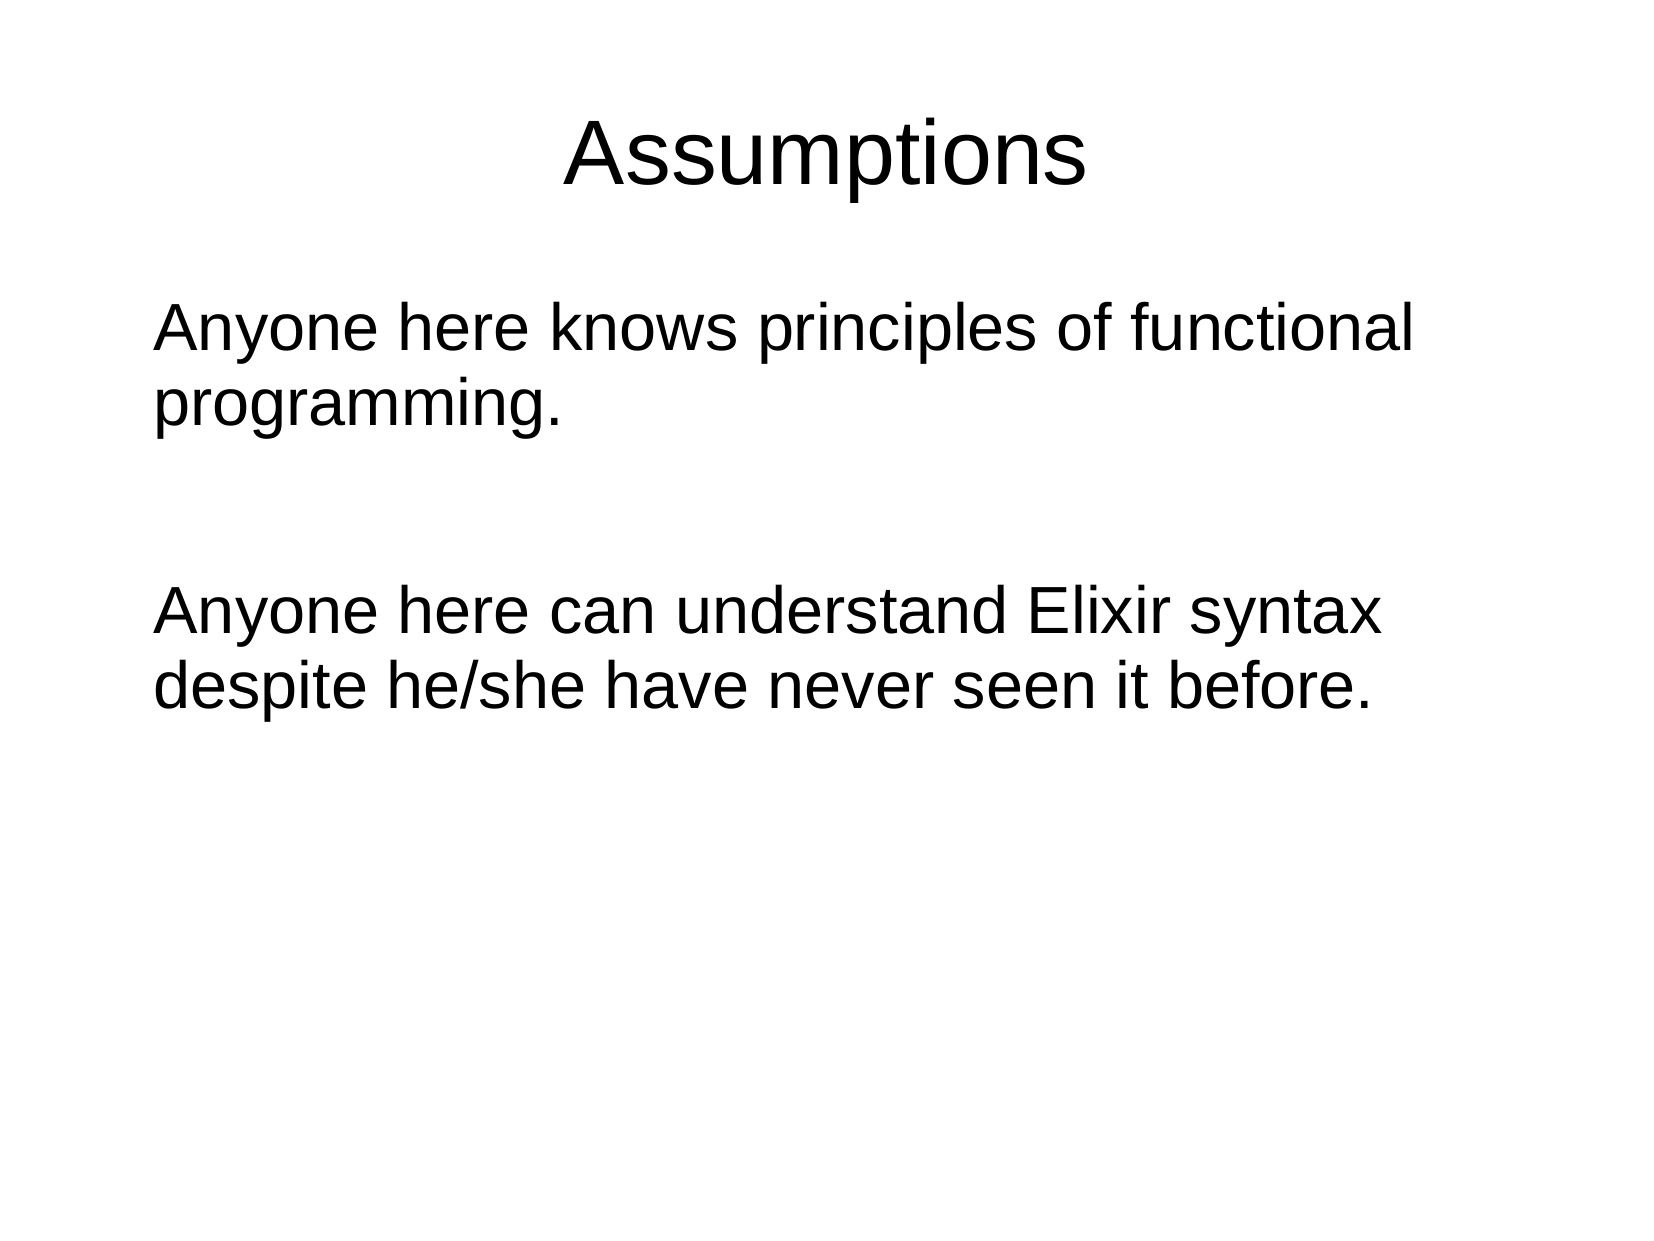

# Assumptions
Anyone here knows principles of functional programming.
Anyone here can understand Elixir syntax despite he/she have never seen it before.